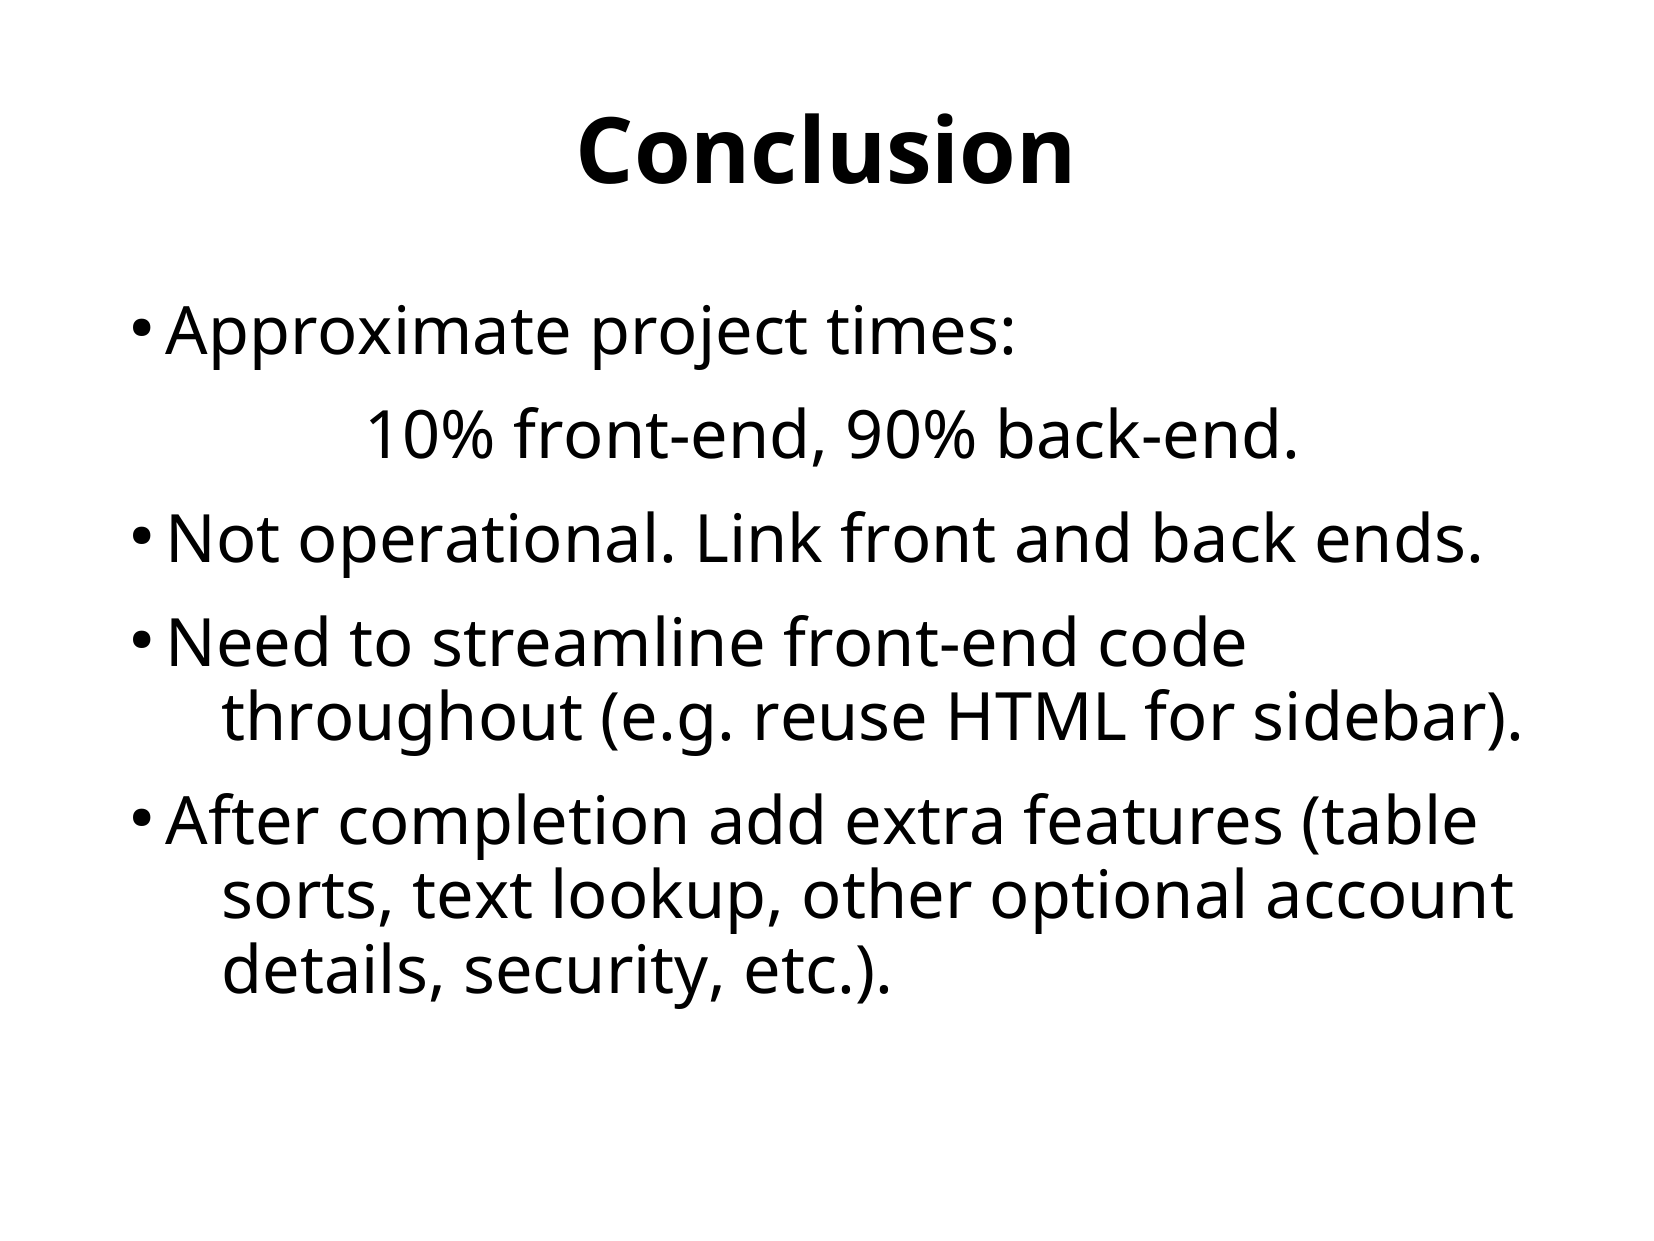

# Conclusion
Approximate project times:
10% front-end, 90% back-end.
Not operational. Link front and back ends.
Need to streamline front-end code throughout (e.g. reuse HTML for sidebar).
After completion add extra features (table sorts, text lookup, other optional account details, security, etc.).